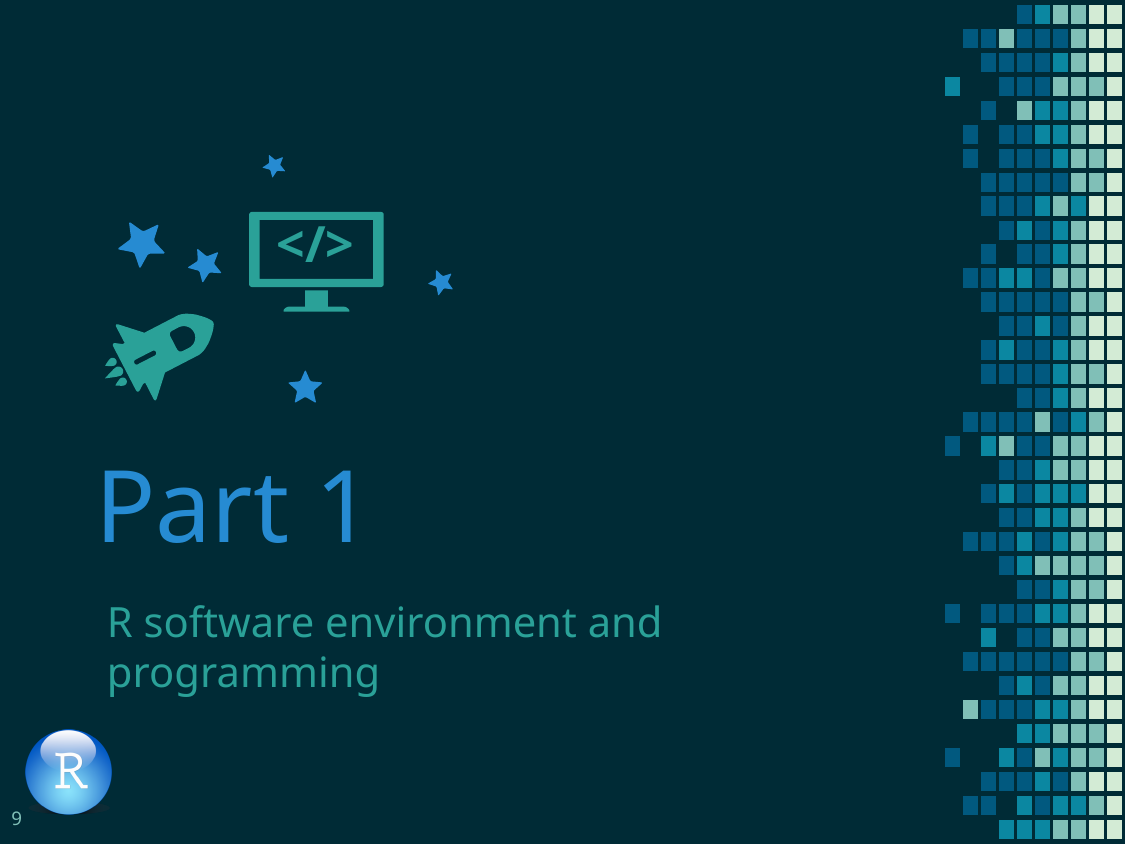

</>
# Part 1
R software environment and programming